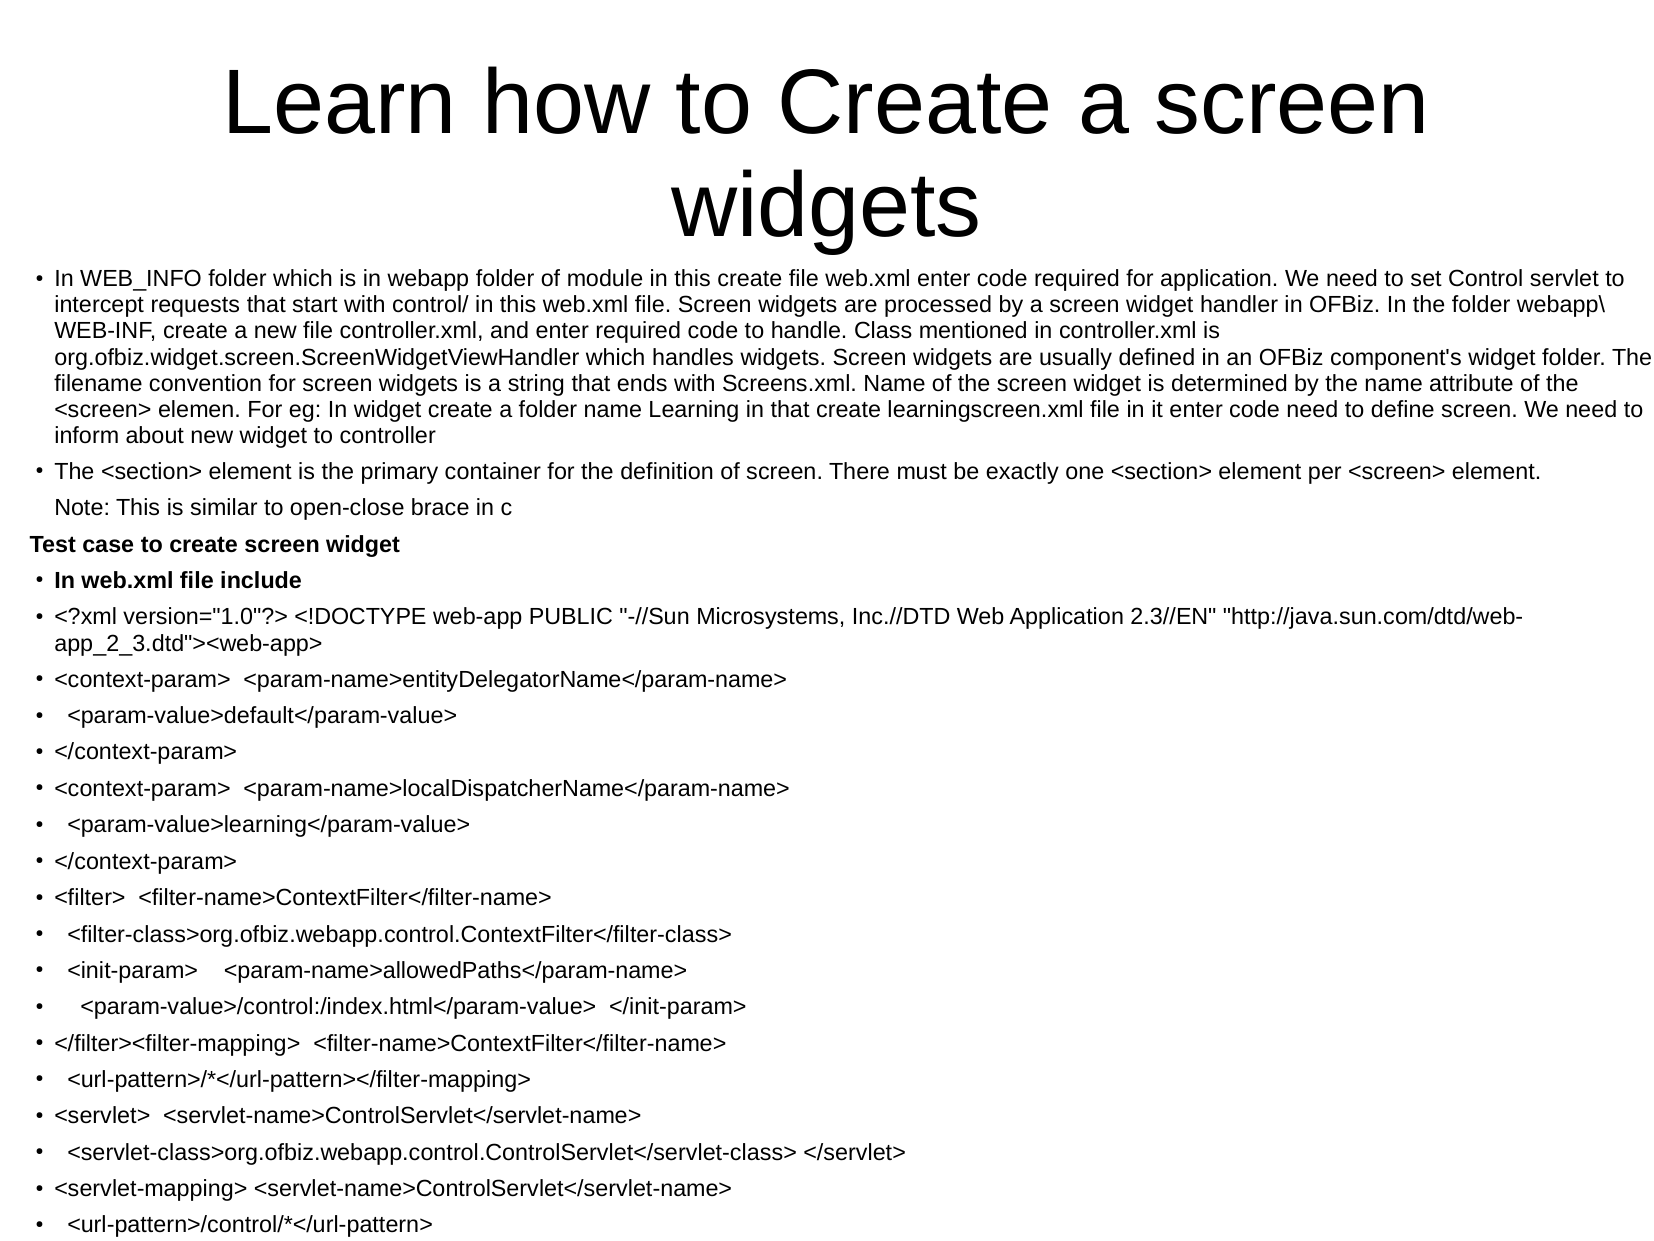

# Learn how to Create a screen widgets
In WEB_INFO folder which is in webapp folder of module in this create file web.xml enter code required for application. We need to set Control servlet to intercept requests that start with control/ in this web.xml file. Screen widgets are processed by a screen widget handler in OFBiz. In the folder webapp\WEB-INF, create a new file controller.xml, and enter required code to handle. Class mentioned in controller.xml is org.ofbiz.widget.screen.ScreenWidgetViewHandler which handles widgets. Screen widgets are usually defined in an OFBiz component's widget folder. The filename convention for screen widgets is a string that ends with Screens.xml. Name of the screen widget is determined by the name attribute of the <screen> elemen. For eg: In widget create a folder name Learning in that create learningscreen.xml file in it enter code need to define screen. We need to inform about new widget to controller
The <section> element is the primary container for the definition of screen. There must be exactly one <section> element per <screen> element.
Note: This is similar to open-close brace in c
Test case to create screen widget
In web.xml file include
<?xml version="1.0"?> <!DOCTYPE web-app PUBLIC "-//Sun Microsystems, Inc.//DTD Web Application 2.3//EN" "http://java.sun.com/dtd/web-app_2_3.dtd"><web-app>
<context-param> <param-name>entityDelegatorName</param-name>
 <param-value>default</param-value>
</context-param>
<context-param> <param-name>localDispatcherName</param-name>
 <param-value>learning</param-value>
</context-param>
<filter> <filter-name>ContextFilter</filter-name>
 <filter-class>org.ofbiz.webapp.control.ContextFilter</filter-class>
 <init-param> <param-name>allowedPaths</param-name>
 <param-value>/control:/index.html</param-value> </init-param>
</filter><filter-mapping> <filter-name>ContextFilter</filter-name>
 <url-pattern>/*</url-pattern></filter-mapping>
<servlet> <servlet-name>ControlServlet</servlet-name>
 <servlet-class>org.ofbiz.webapp.control.ControlServlet</servlet-class> </servlet>
<servlet-mapping> <servlet-name>ControlServlet</servlet-name>
 <url-pattern>/control/*</url-pattern>
</servlet-mapping></web-app>